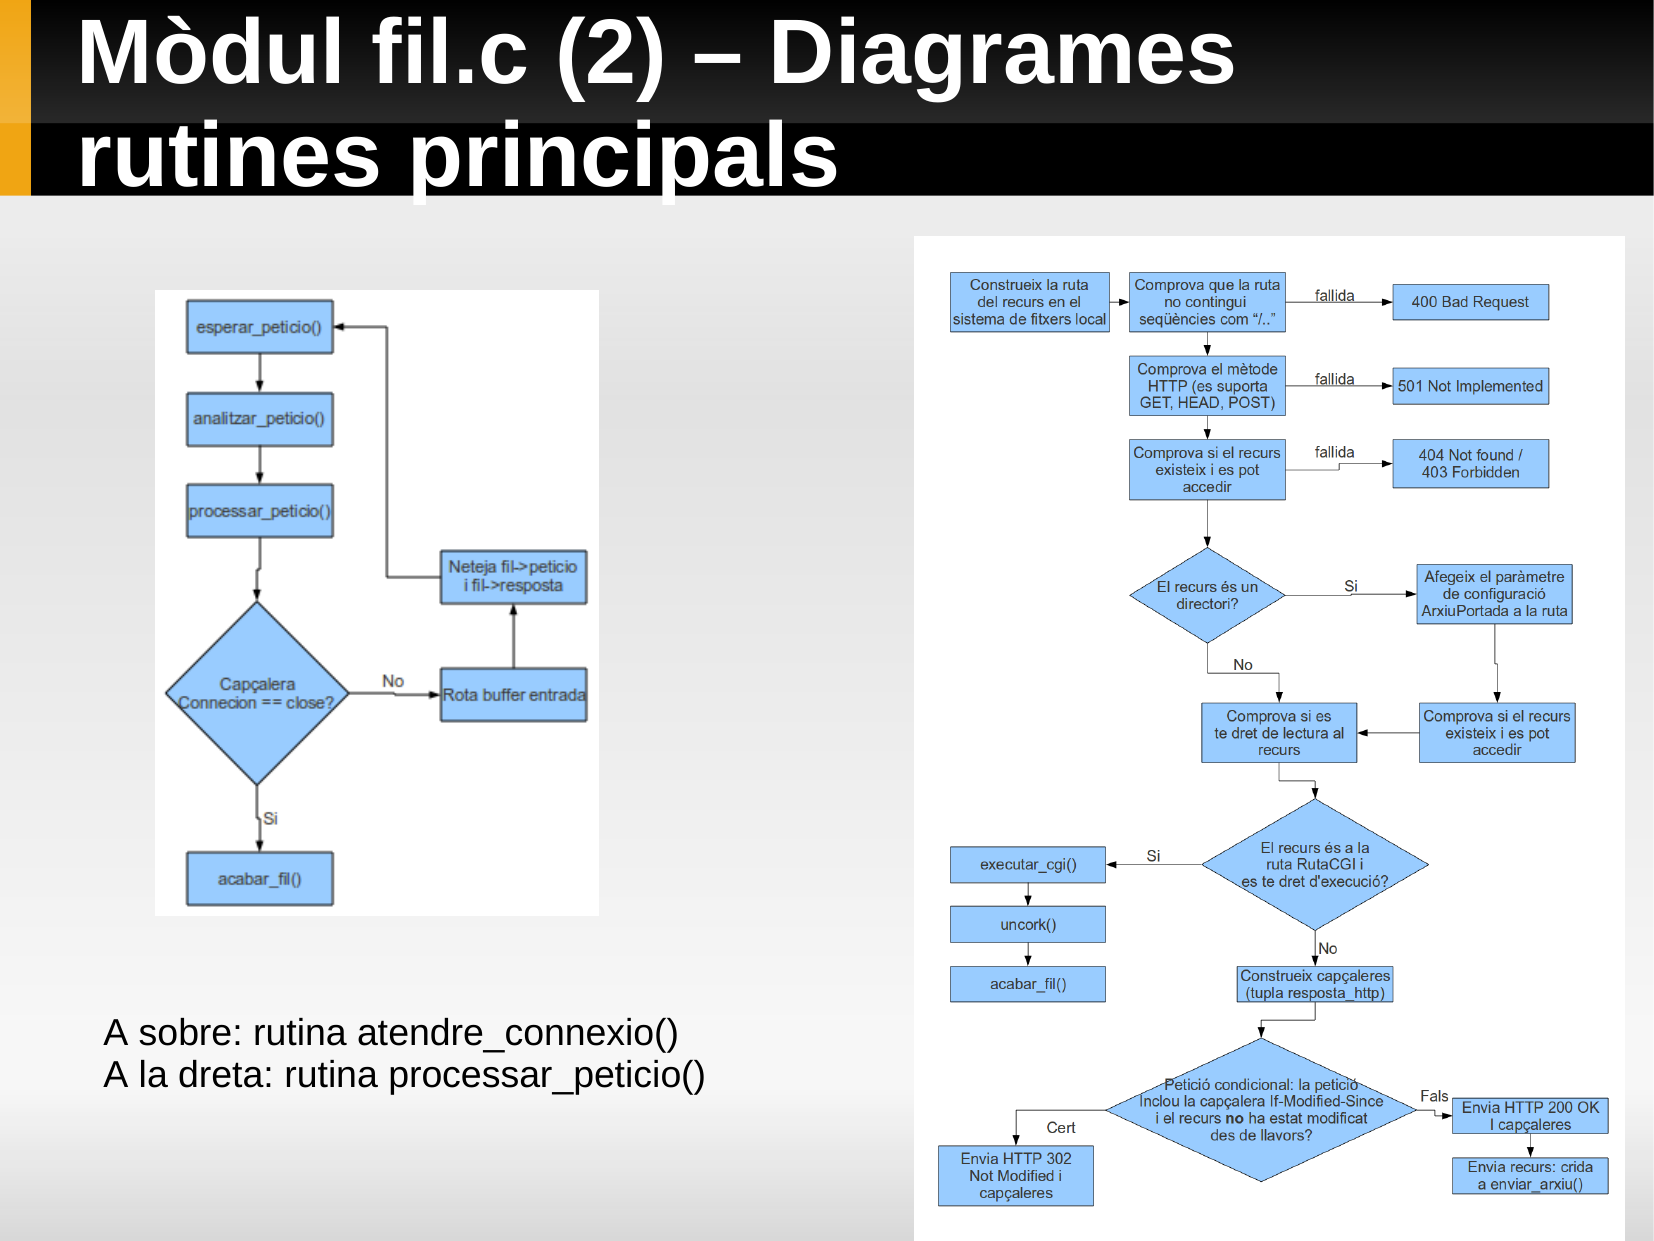

# Mòdul fil.c (2) – Diagrames rutines principals
A sobre: rutina atendre_connexio()
A la dreta: rutina processar_peticio()